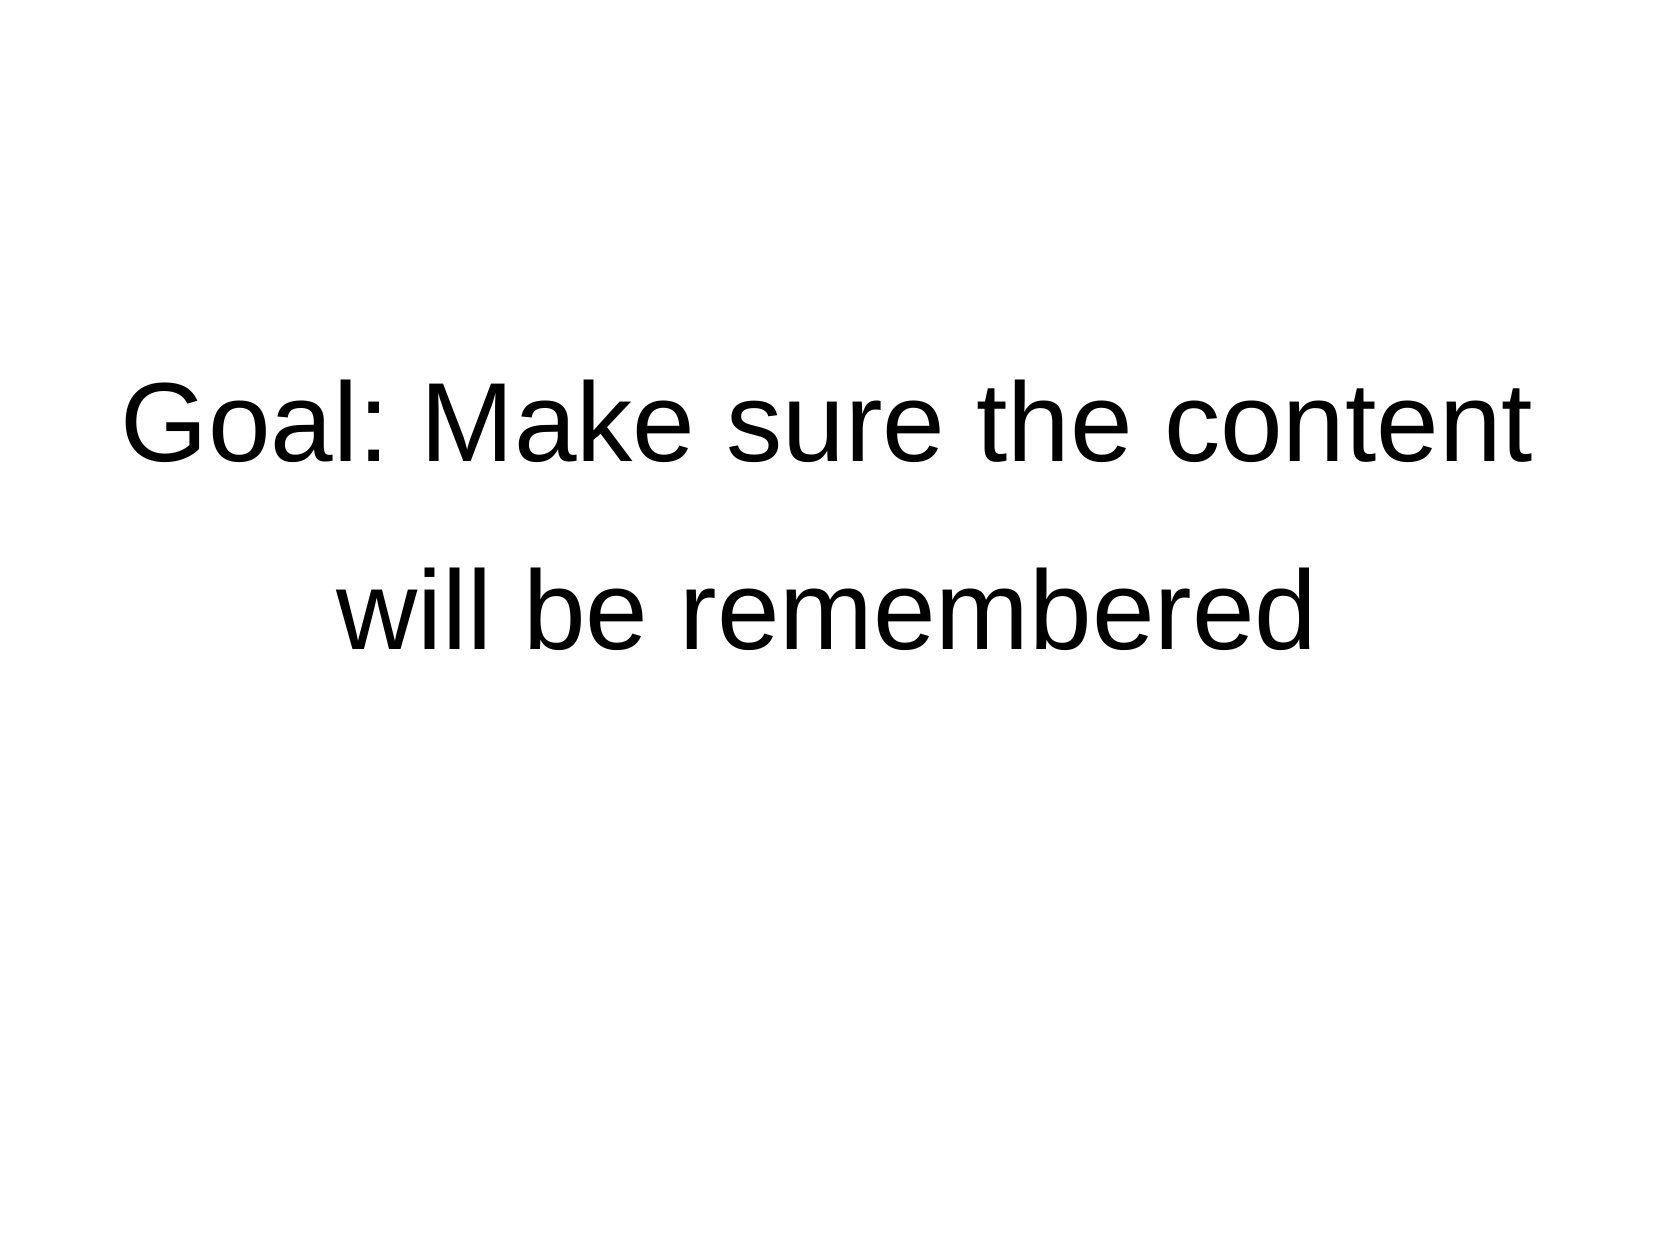

# Goal: Make sure the content will be remembered